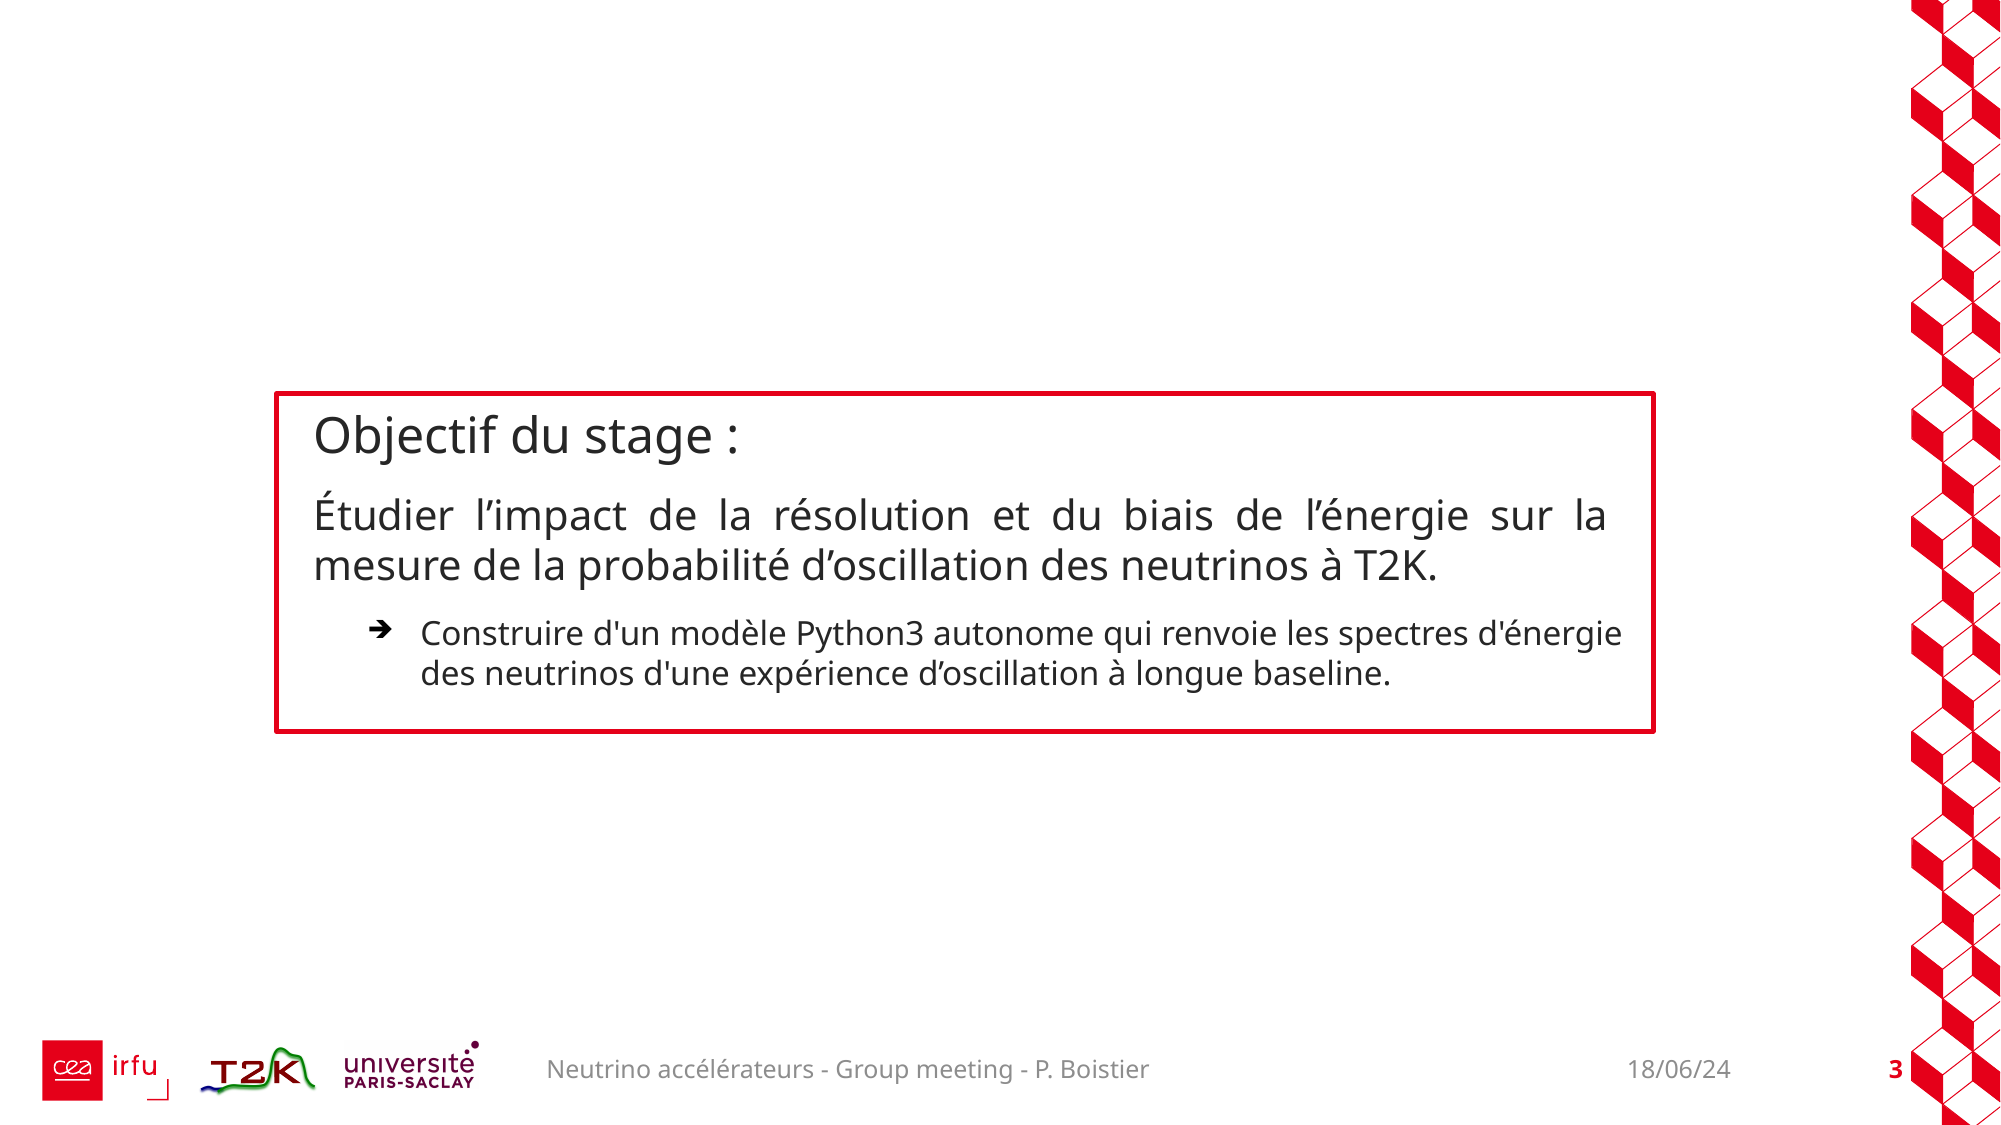

# Objectif du stage :
Étudier l’impact de la résolution et du biais de l’énergie sur la mesure de la probabilité d’oscillation des neutrinos à T2K.
Construire d'un modèle Python3 autonome qui renvoie les spectres d'énergie des neutrinos d'une expérience d’oscillation à longue baseline.
Neutrino accélérateurs - Group meeting - P. Boistier
18/06/24
3